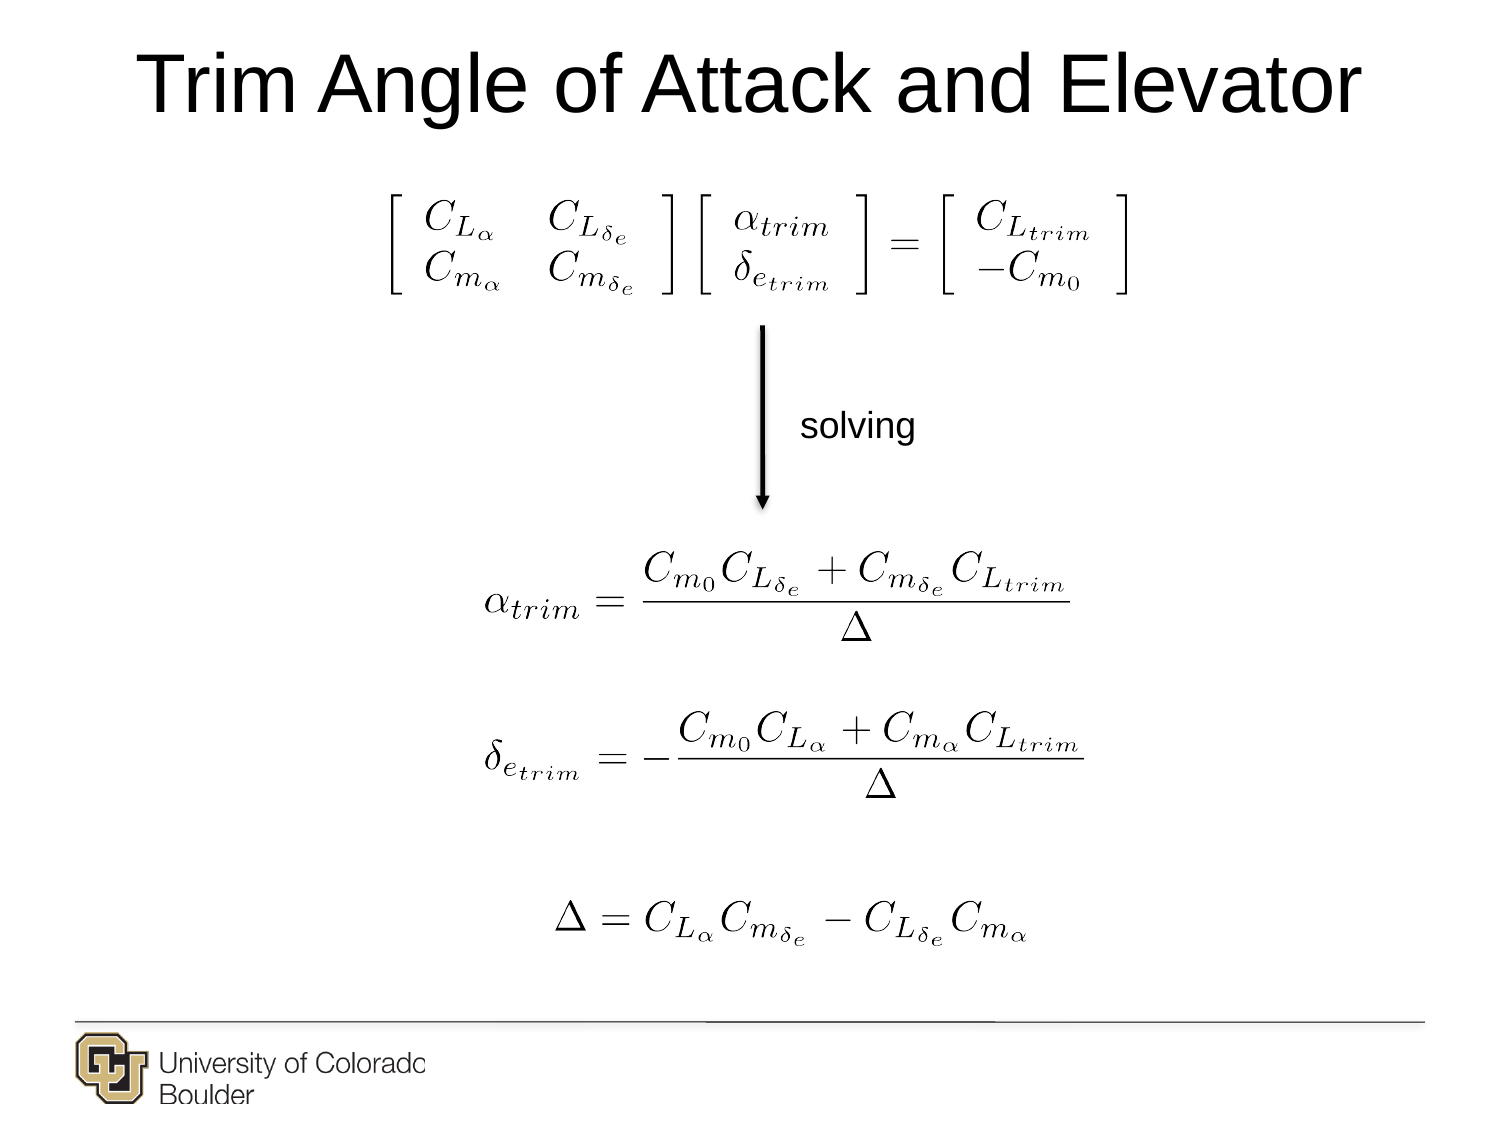

# Trim Angle of Attack and Elevator
solving